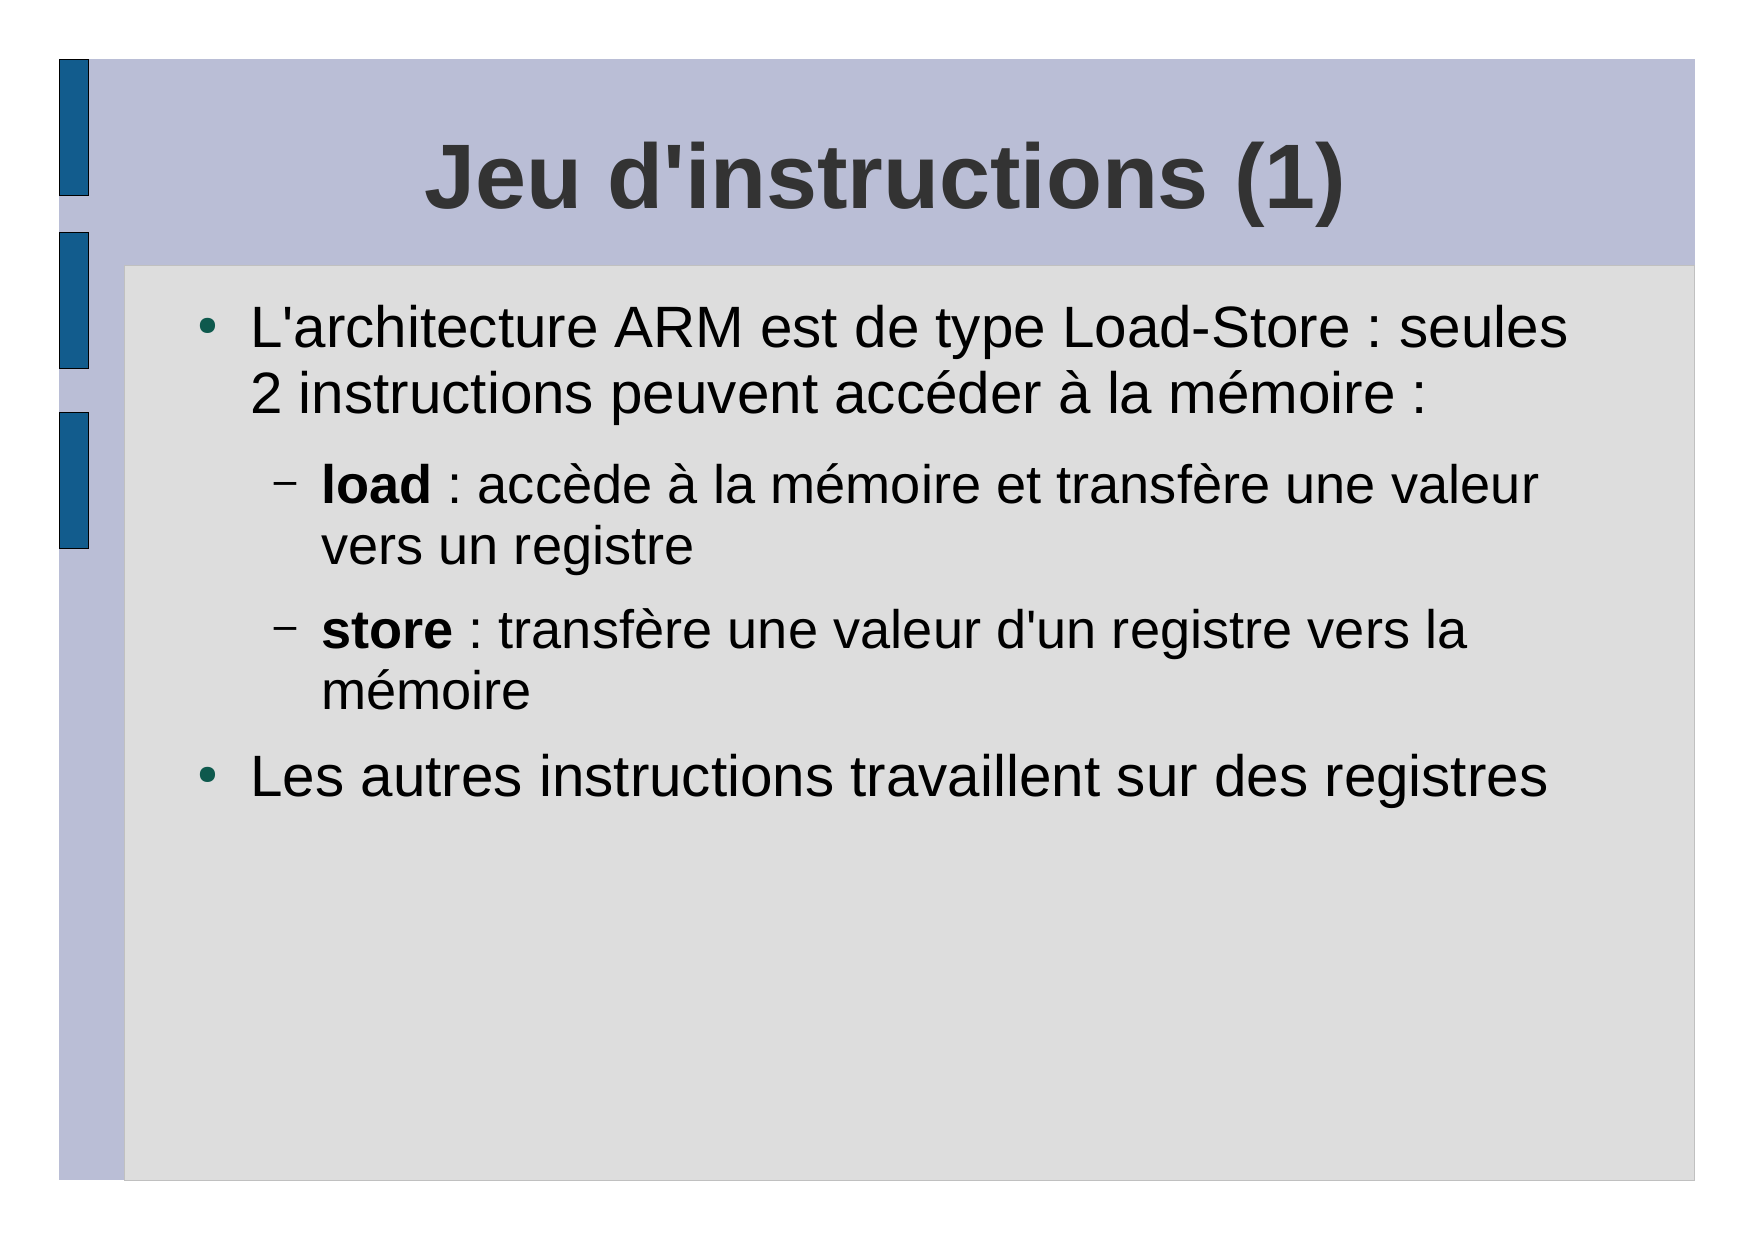

# Jeu d'instructions (1)
L'architecture ARM est de type Load-Store : seules 2 instructions peuvent accéder à la mémoire :
load : accède à la mémoire et transfère une valeur vers un registre
store : transfère une valeur d'un registre vers la mémoire
Les autres instructions travaillent sur des registres